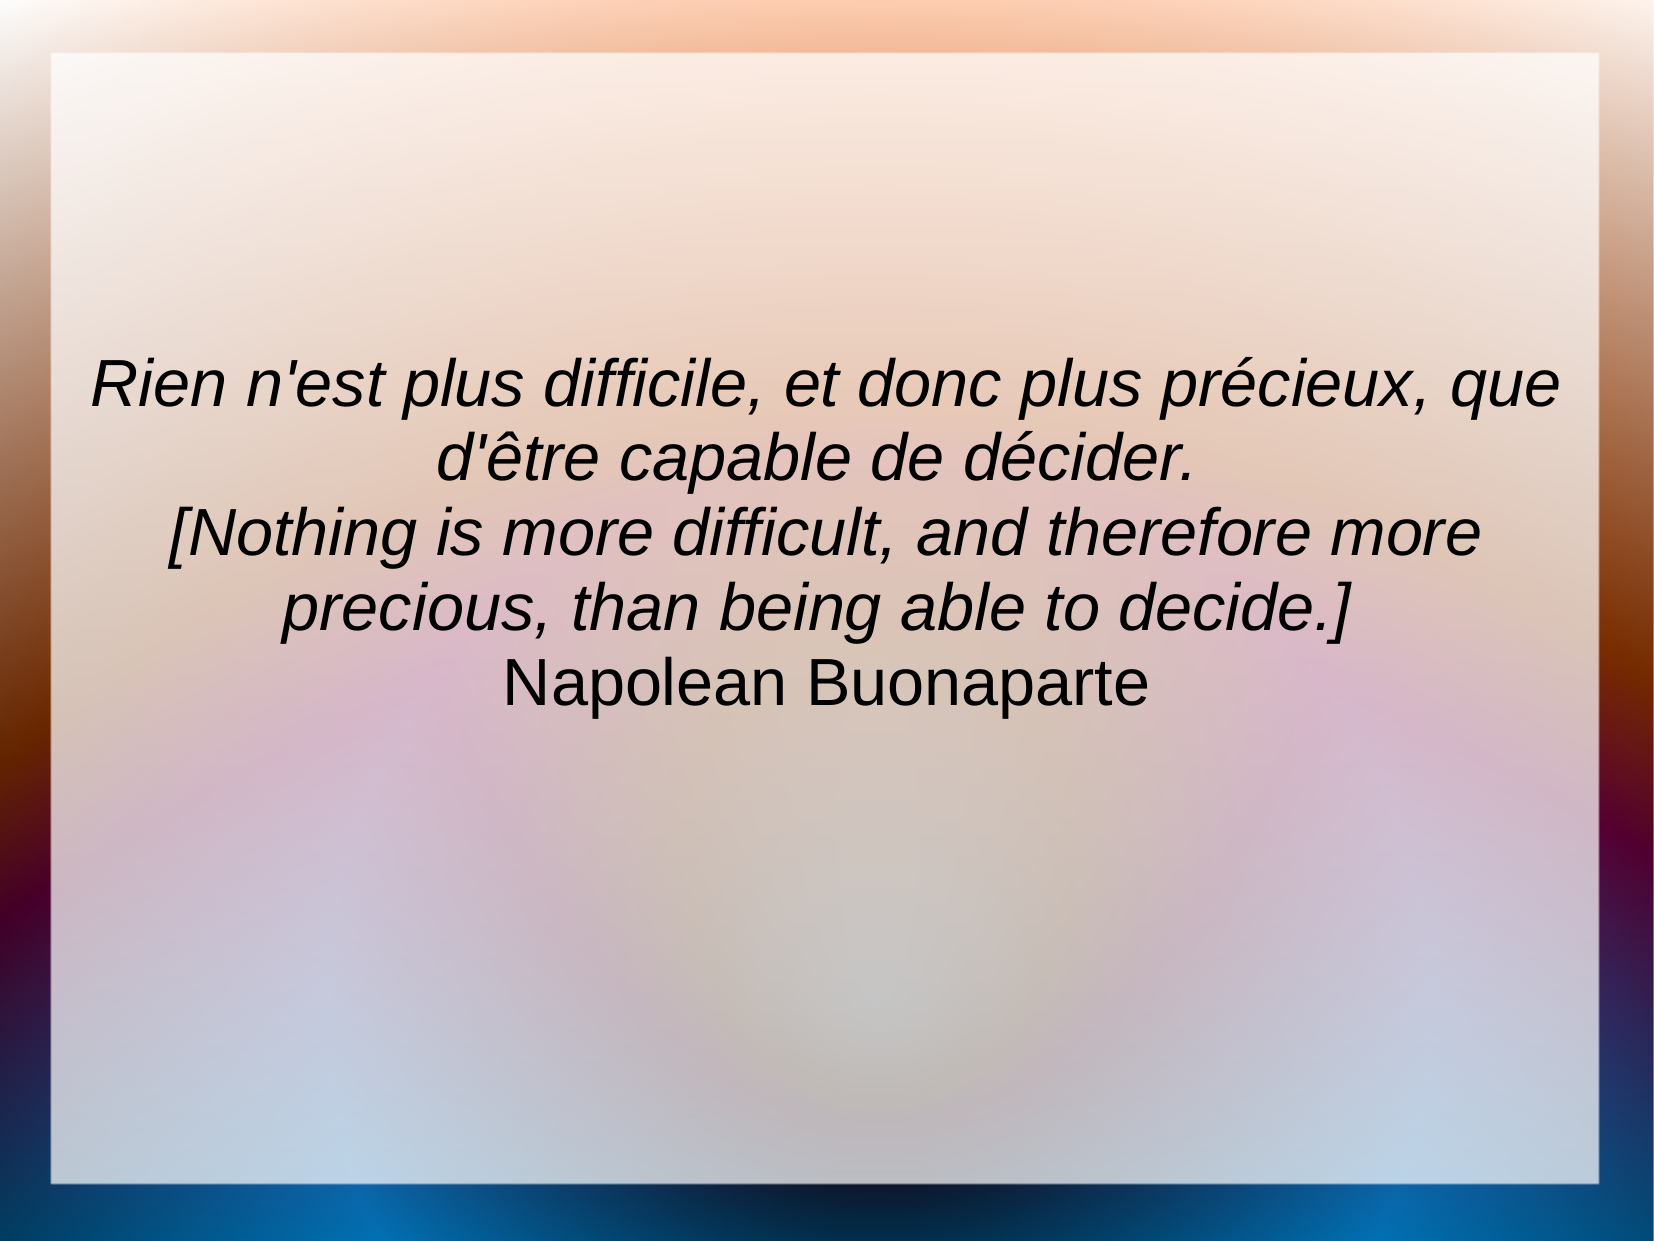

# Rien n'est plus difficile, et donc plus précieux, que d'être capable de décider.
[Nothing is more difficult, and therefore more precious, than being able to decide.]
Napolean Buonaparte